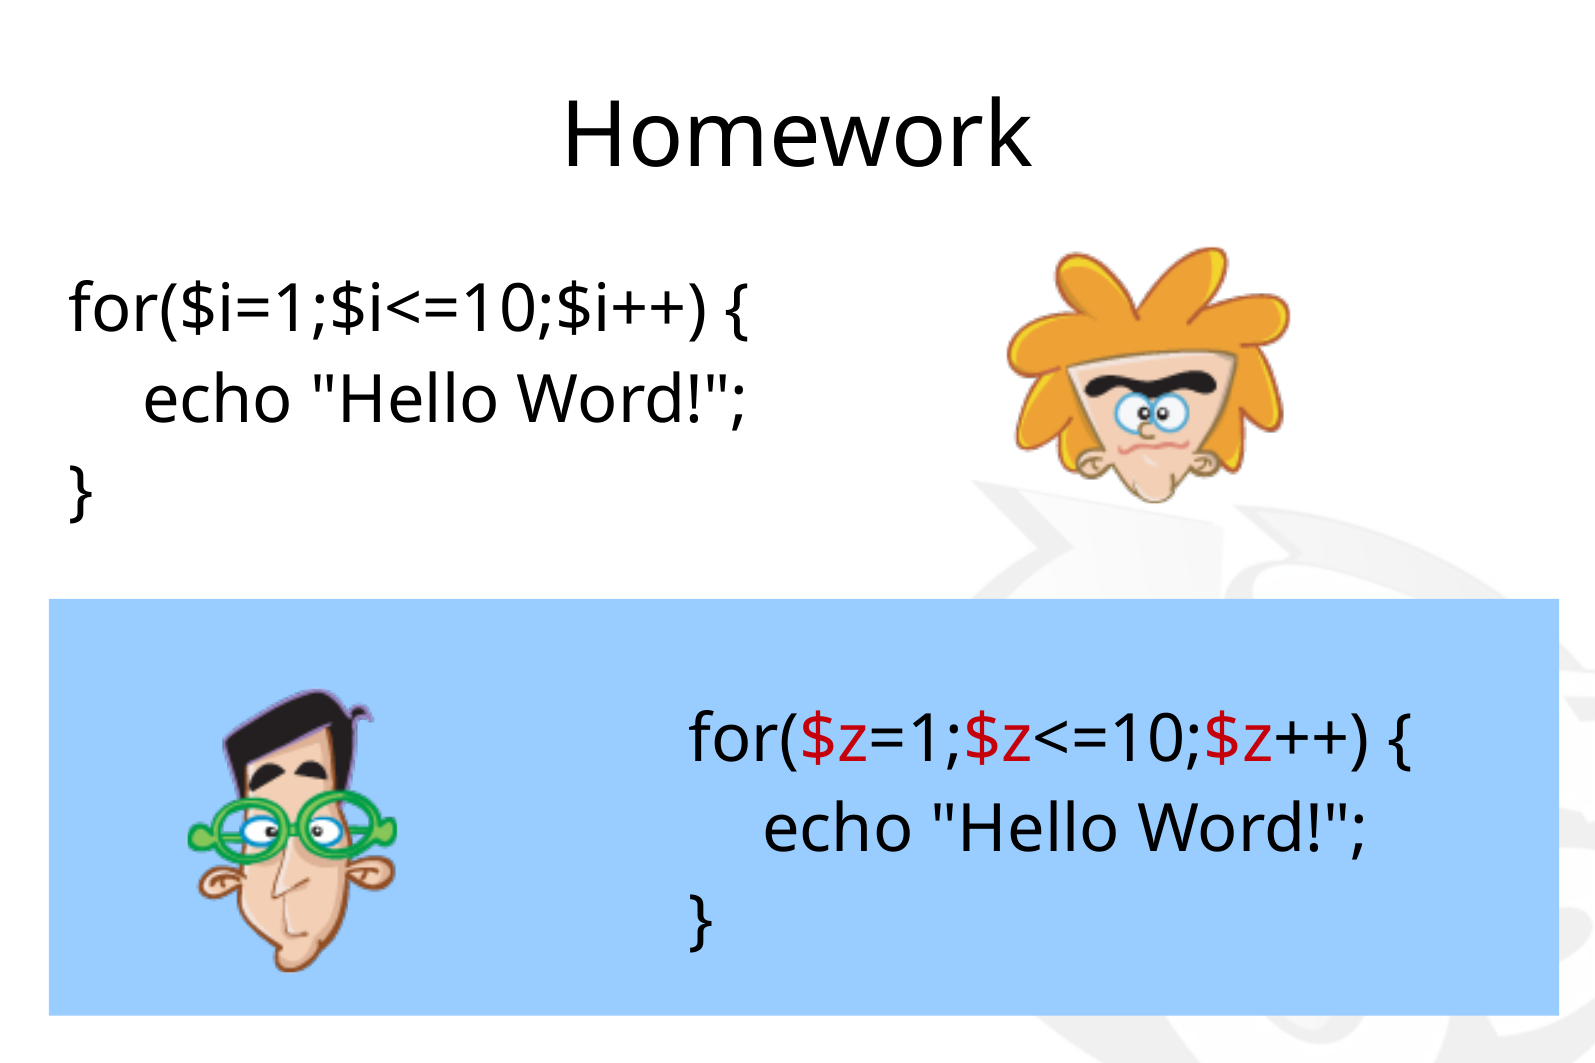

# Homework
for($i=1;$i<=10;$i++) {
	echo "Hello Word!";
}
for($z=1;$z<=10;$z++) {
	echo "Hello Word!";
}